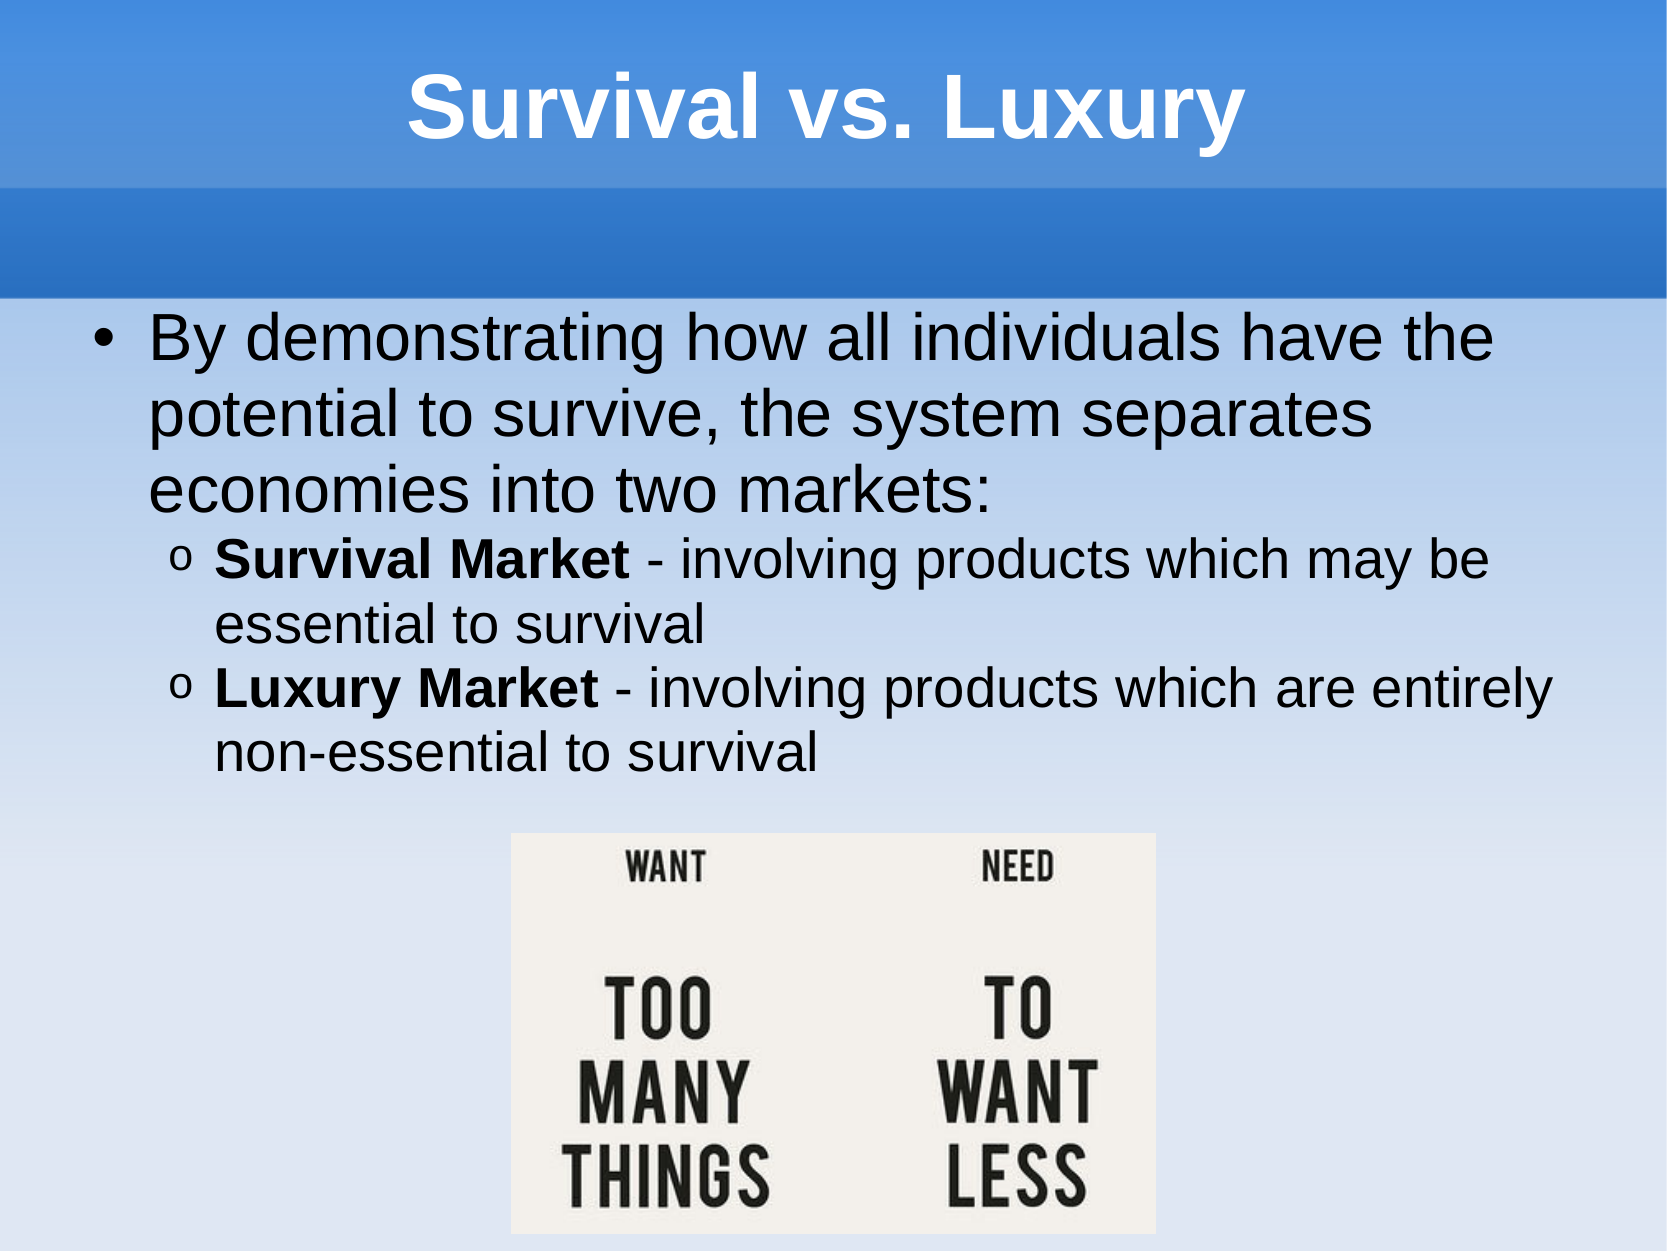

# Survival vs. Luxury
By demonstrating how all individuals have the potential to survive, the system separates economies into two markets:
Survival Market - involving products which may be essential to survival
Luxury Market - involving products which are entirely non-essential to survival